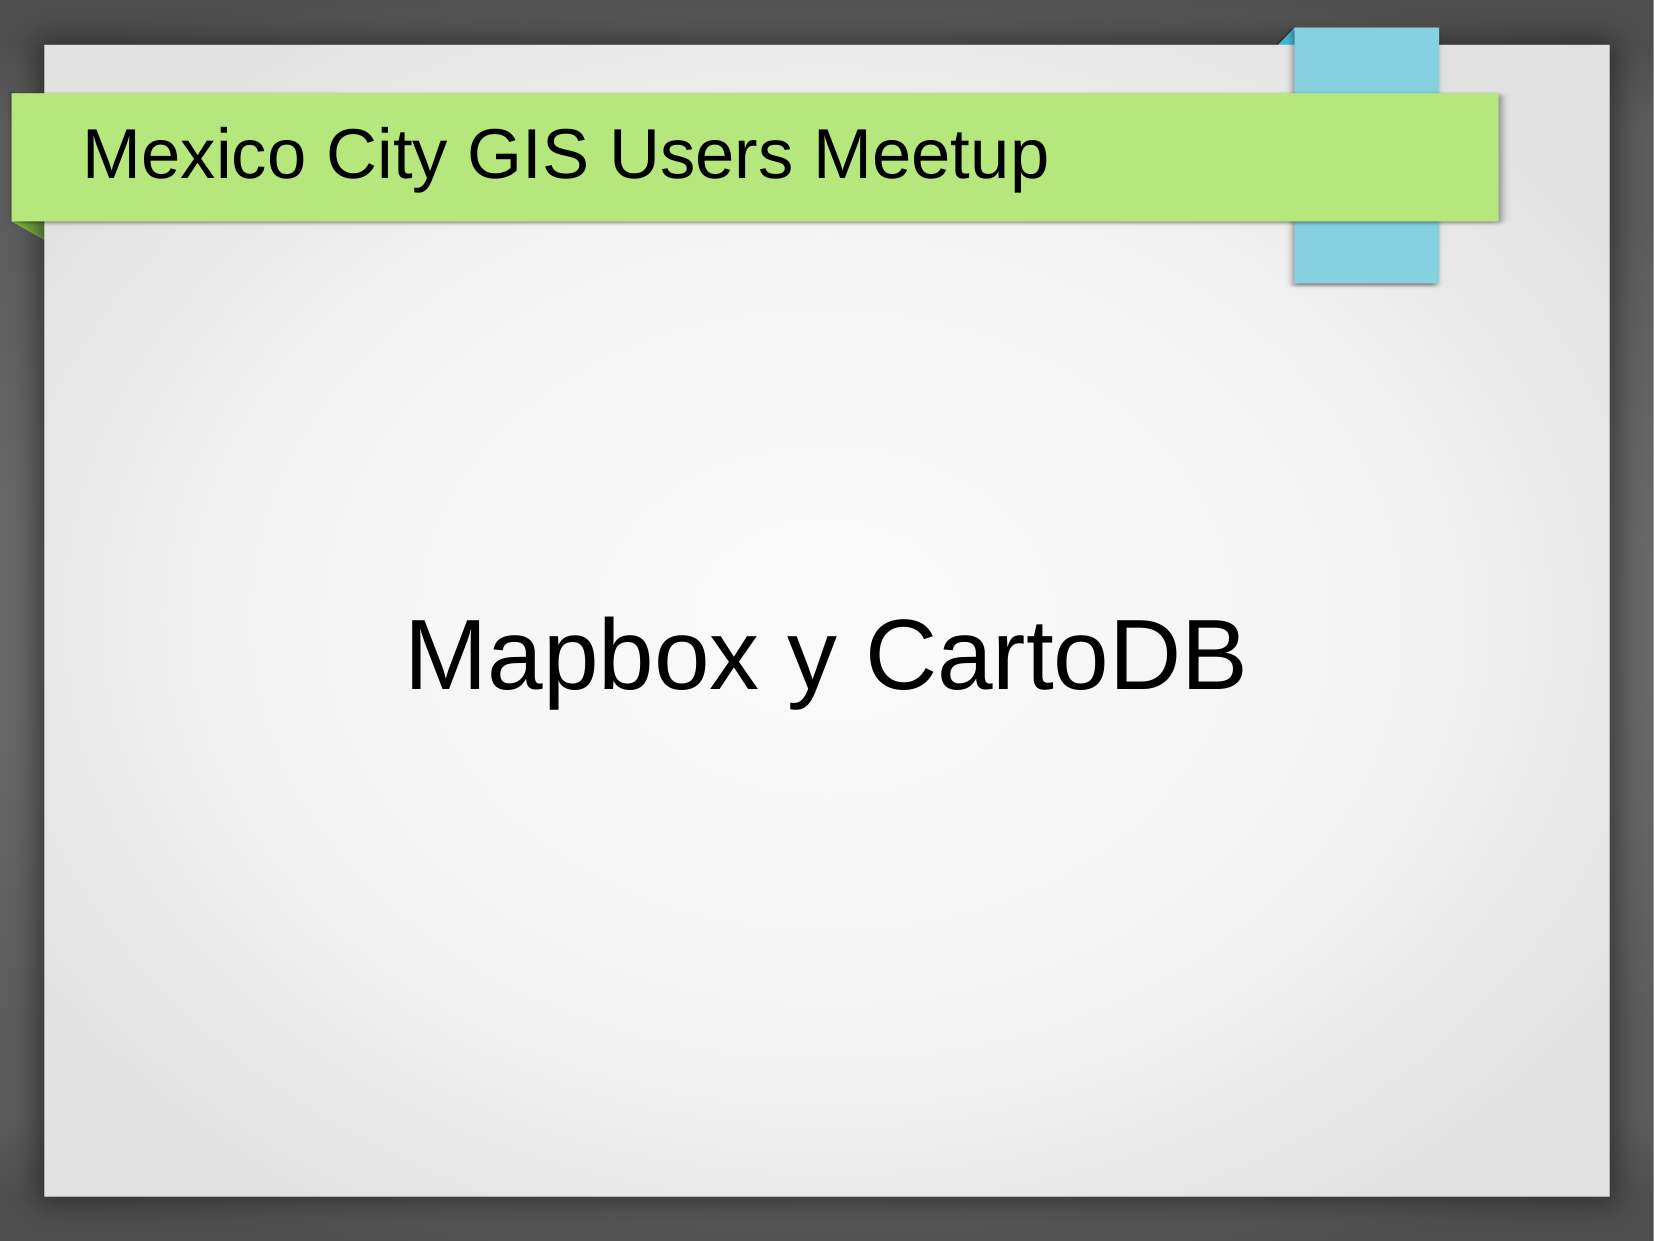

# Mexico City GIS Users Meetup
Mapbox y CartoDB